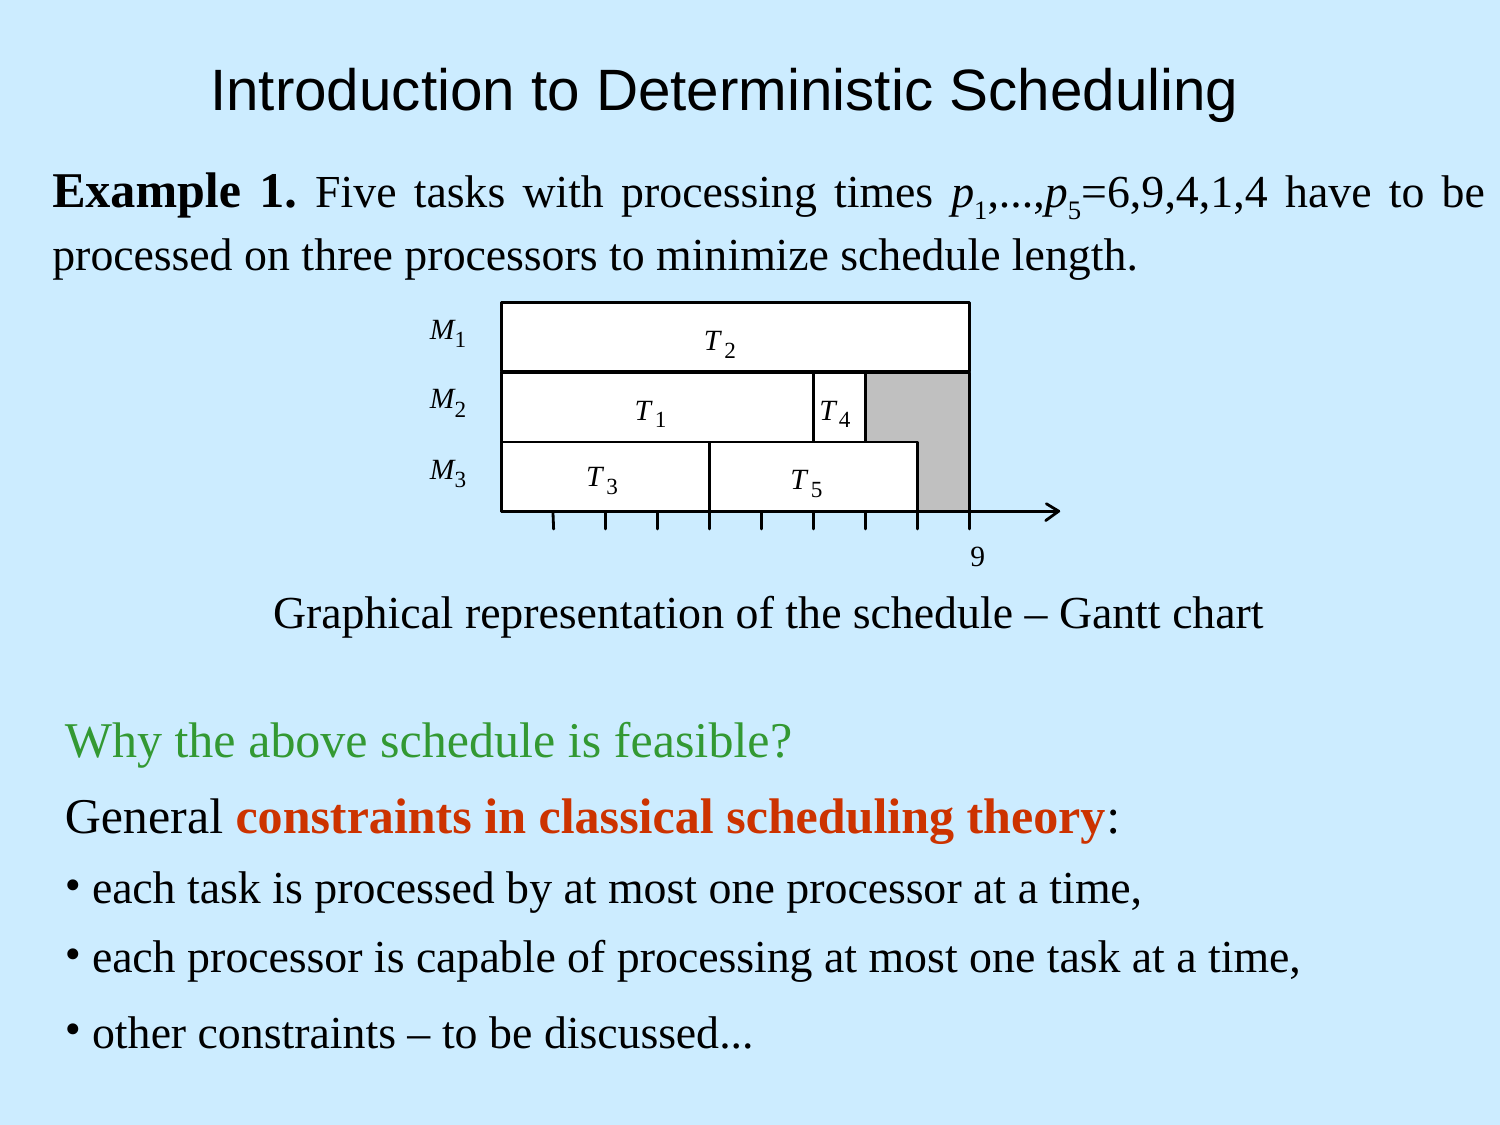

# Introduction to Deterministic Scheduling
Example 1. Five tasks with processing times p1,...,p5=6,9,4,1,4 have to be processed on three processors to minimize schedule length.
Graphical representation of the schedule – Gantt chart
Why the above schedule is feasible?
General constraints in classical scheduling theory:
 each task is processed by at most one processor at a time,
 each processor is capable of processing at most one task at a time,
 other constraints – to be discussed...